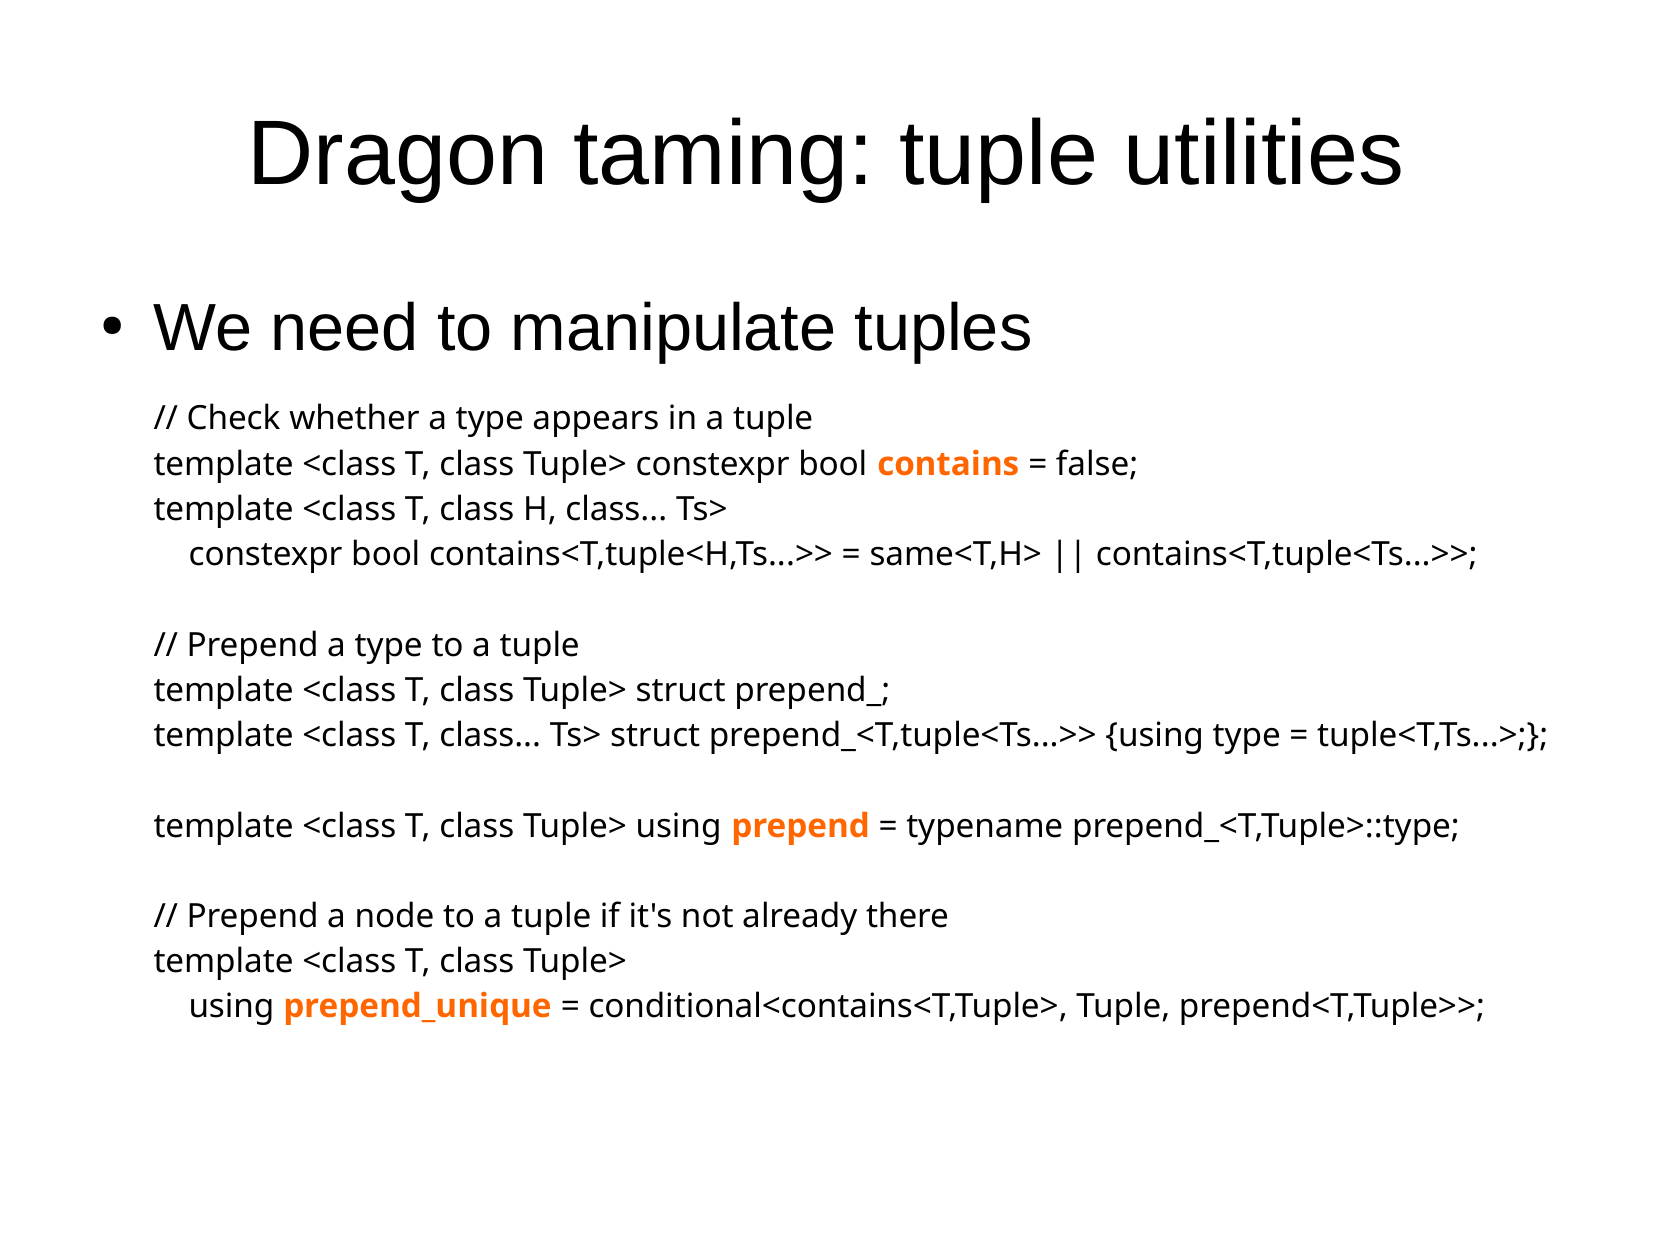

# Dragon taming: tuple utilities
We need to manipulate tuples
// Check whether a type appears in a tuple
template <class T, class Tuple> constexpr bool contains = false;
template <class T, class H, class... Ts>
 constexpr bool contains<T,tuple<H,Ts...>> = same<T,H> || contains<T,tuple<Ts...>>;
// Prepend a type to a tuple
template <class T, class Tuple> struct prepend_;
template <class T, class... Ts> struct prepend_<T,tuple<Ts...>> {using type = tuple<T,Ts...>;};
template <class T, class Tuple> using prepend = typename prepend_<T,Tuple>::type;
// Prepend a node to a tuple if it's not already there
template <class T, class Tuple>
 using prepend_unique = conditional<contains<T,Tuple>, Tuple, prepend<T,Tuple>>;